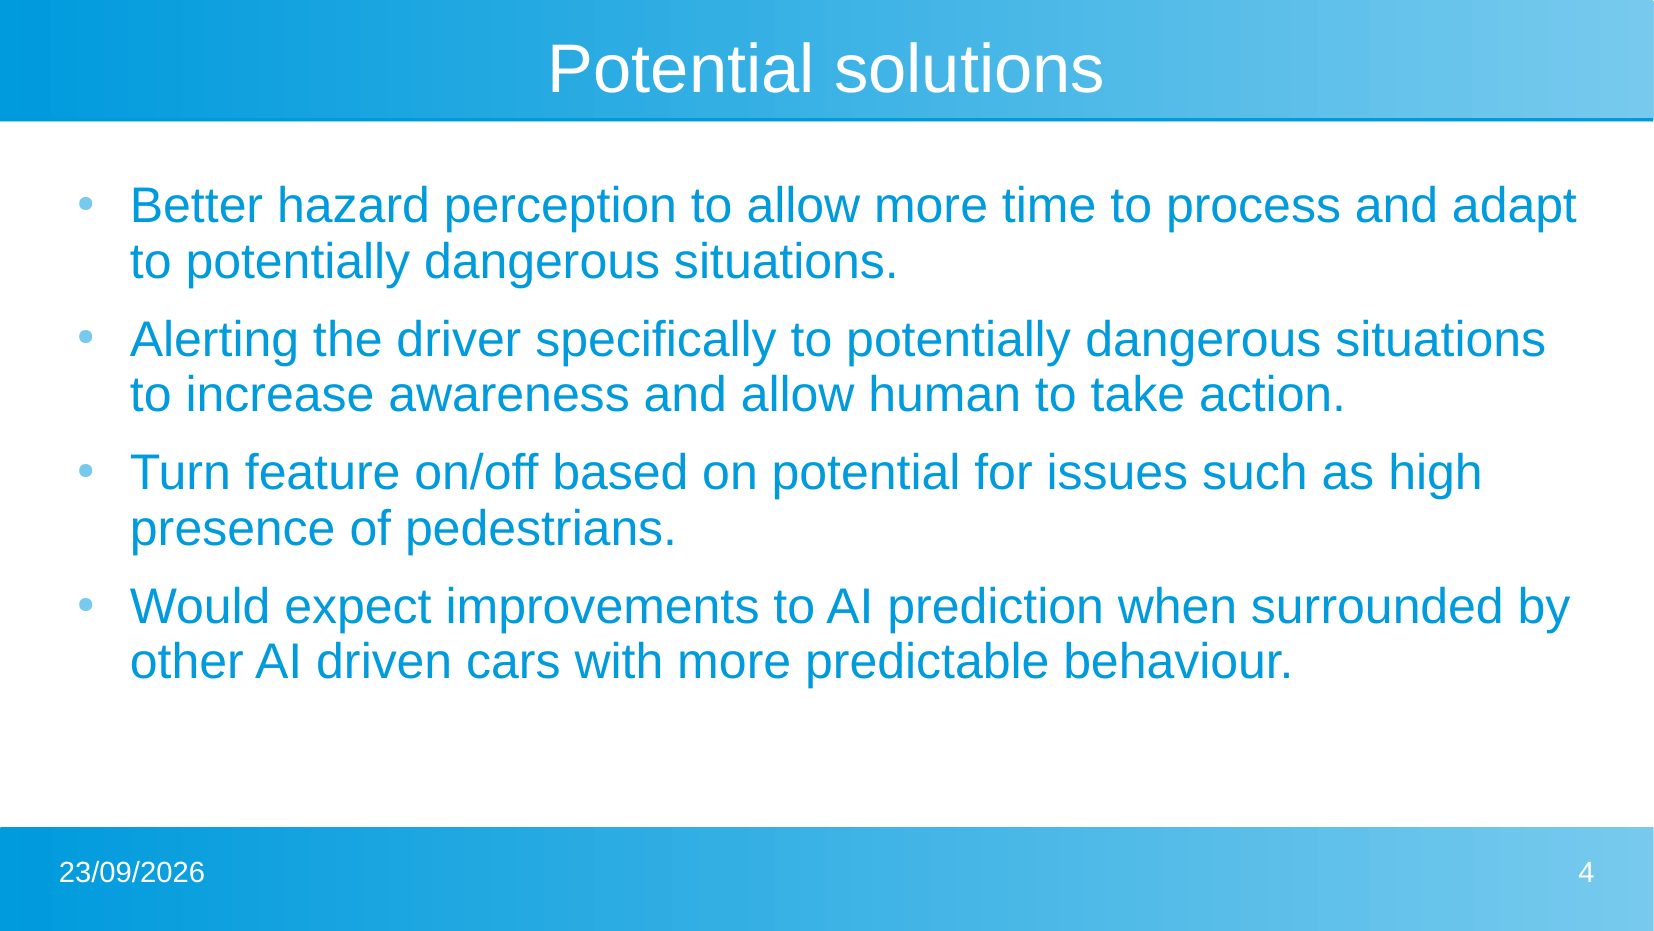

# Potential solutions
Better hazard perception to allow more time to process and adapt to potentially dangerous situations.
Alerting the driver specifically to potentially dangerous situations to increase awareness and allow human to take action.
Turn feature on/off based on potential for issues such as high presence of pedestrians.
Would expect improvements to AI prediction when surrounded by other AI driven cars with more predictable behaviour.
4